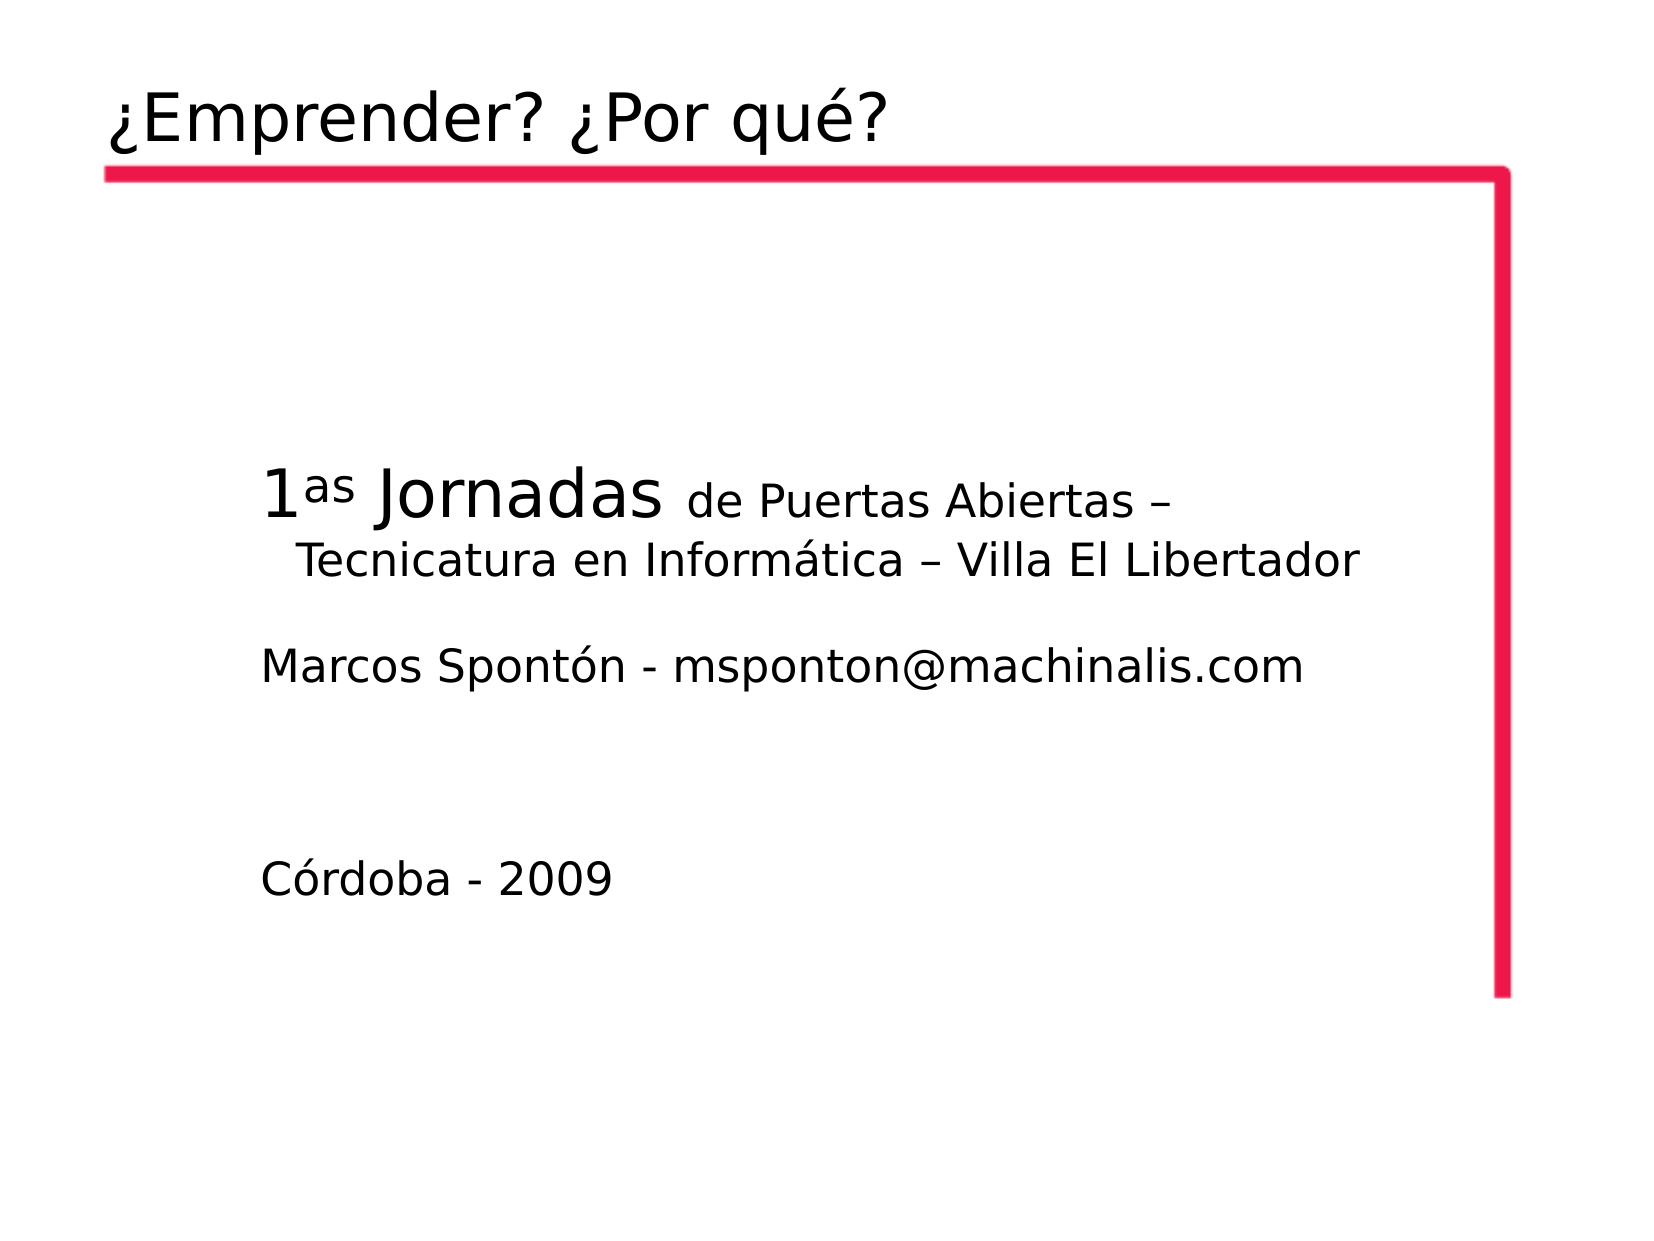

# ¿Emprender? ¿Por qué?
1as Jornadas de Puertas Abiertas – Tecnicatura en Informática – Villa El Libertador
Marcos Spontón - msponton@machinalis.com
Córdoba - 2009